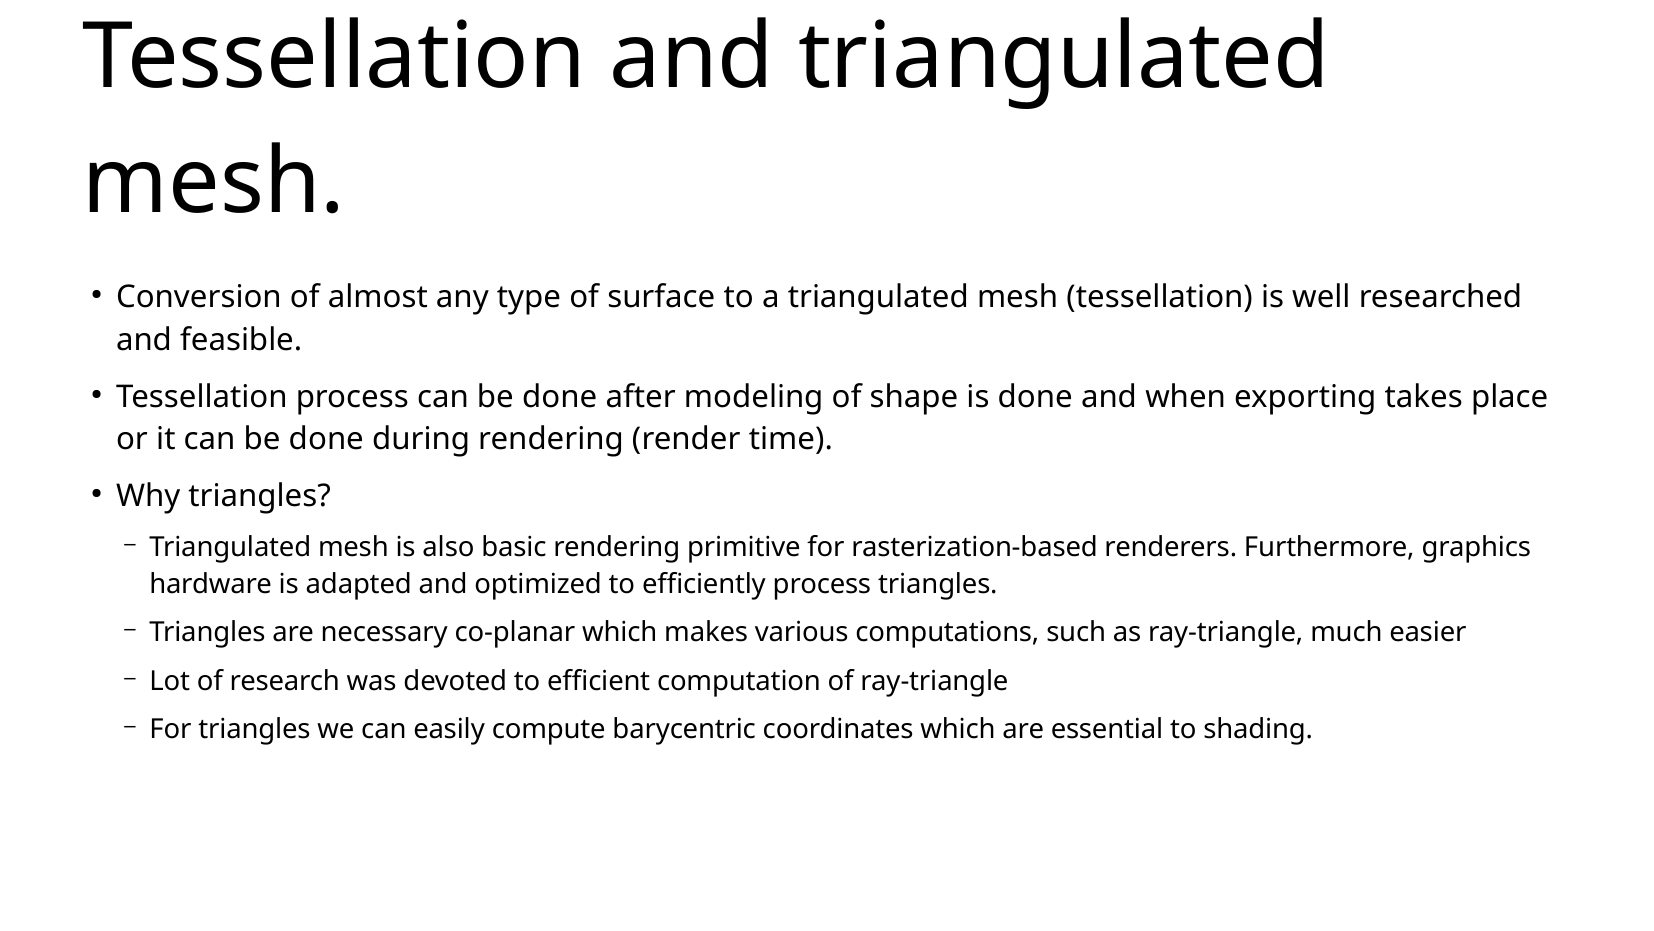

# Tessellation and triangulated mesh.
Conversion of almost any type of surface to a triangulated mesh (tessellation) is well researched and feasible.
Tessellation process can be done after modeling of shape is done and when exporting takes place or it can be done during rendering (render time).
Why triangles?
Triangulated mesh is also basic rendering primitive for rasterization-based renderers. Furthermore, graphics hardware is adapted and optimized to efficiently process triangles.
Triangles are necessary co-planar which makes various computations, such as ray-triangle, much easier
Lot of research was devoted to efficient computation of ray-triangle
For triangles we can easily compute barycentric coordinates which are essential to shading.